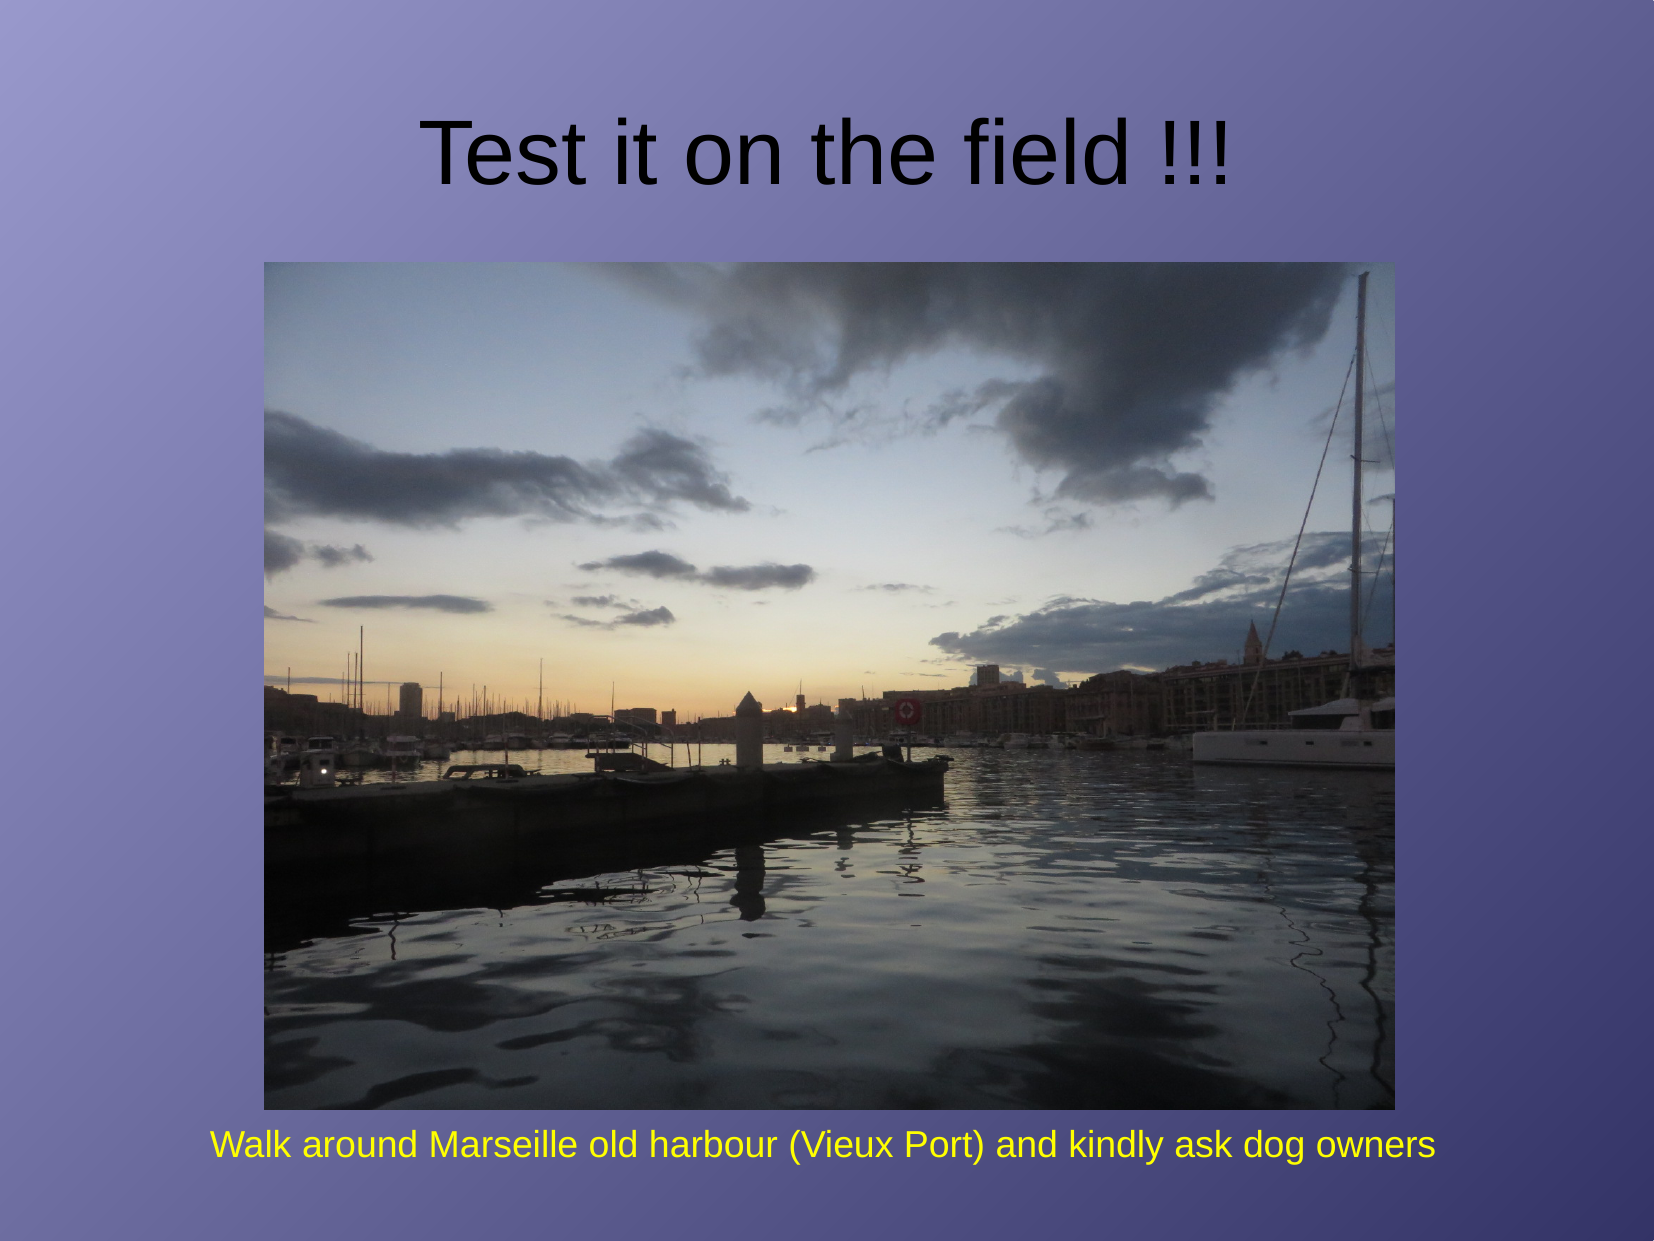

# Test it on the field !!!
Walk around Marseille old harbour (Vieux Port) and kindly ask dog owners